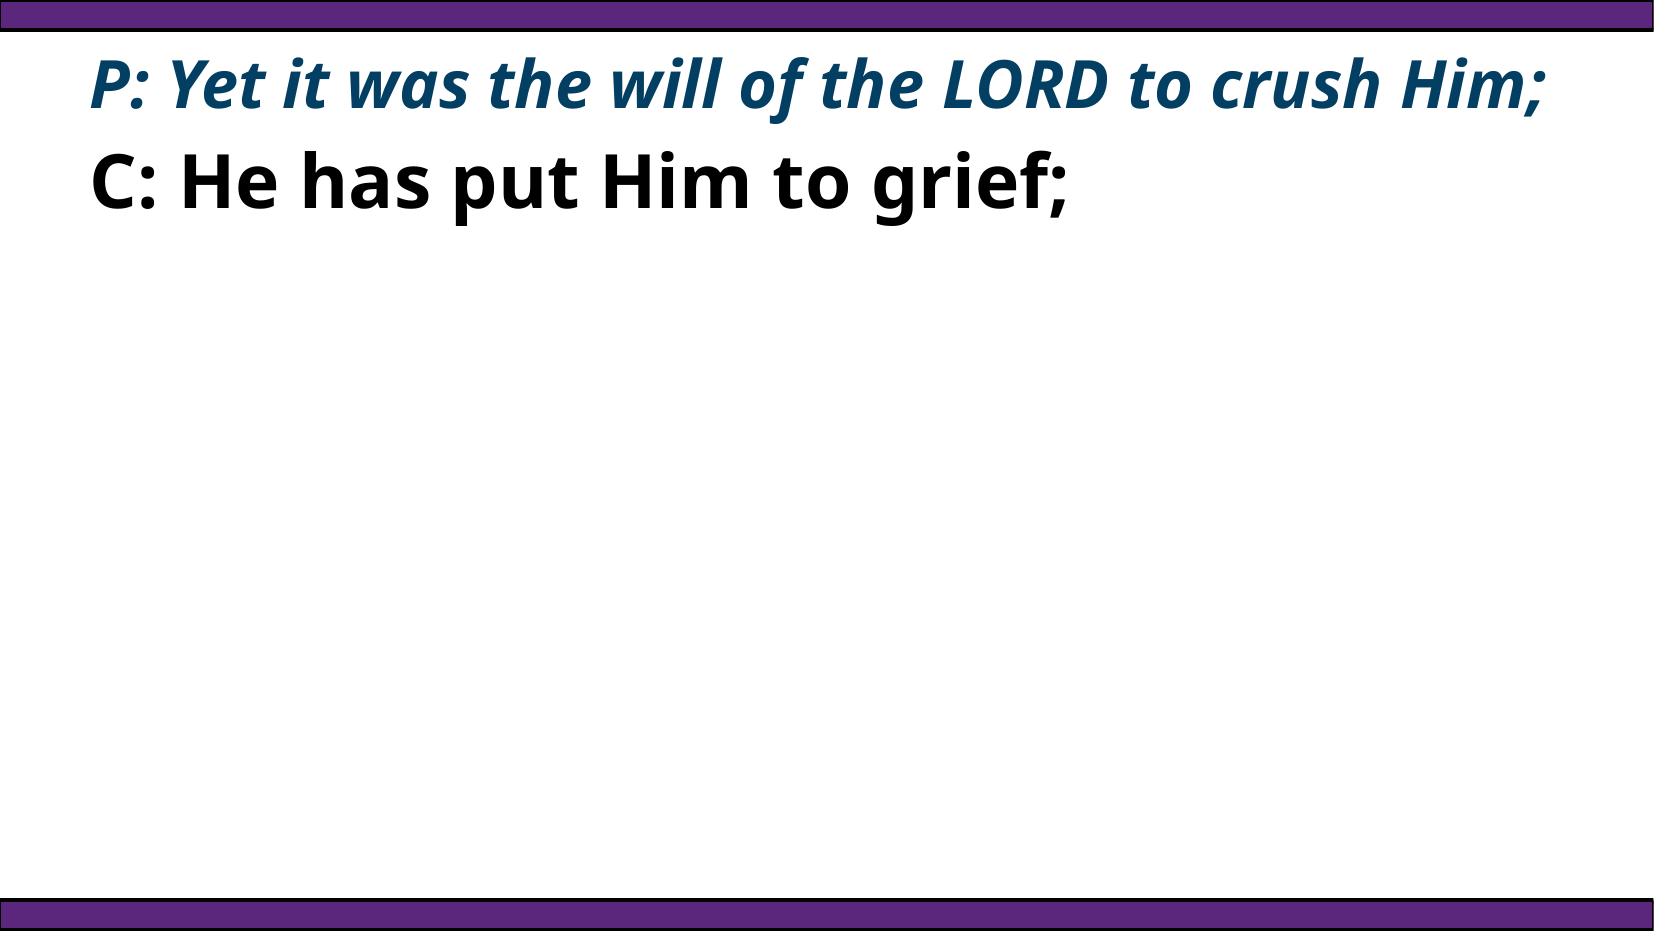

P: Yet it was the will of the Lord to crush Him;
C: He has put Him to grief;